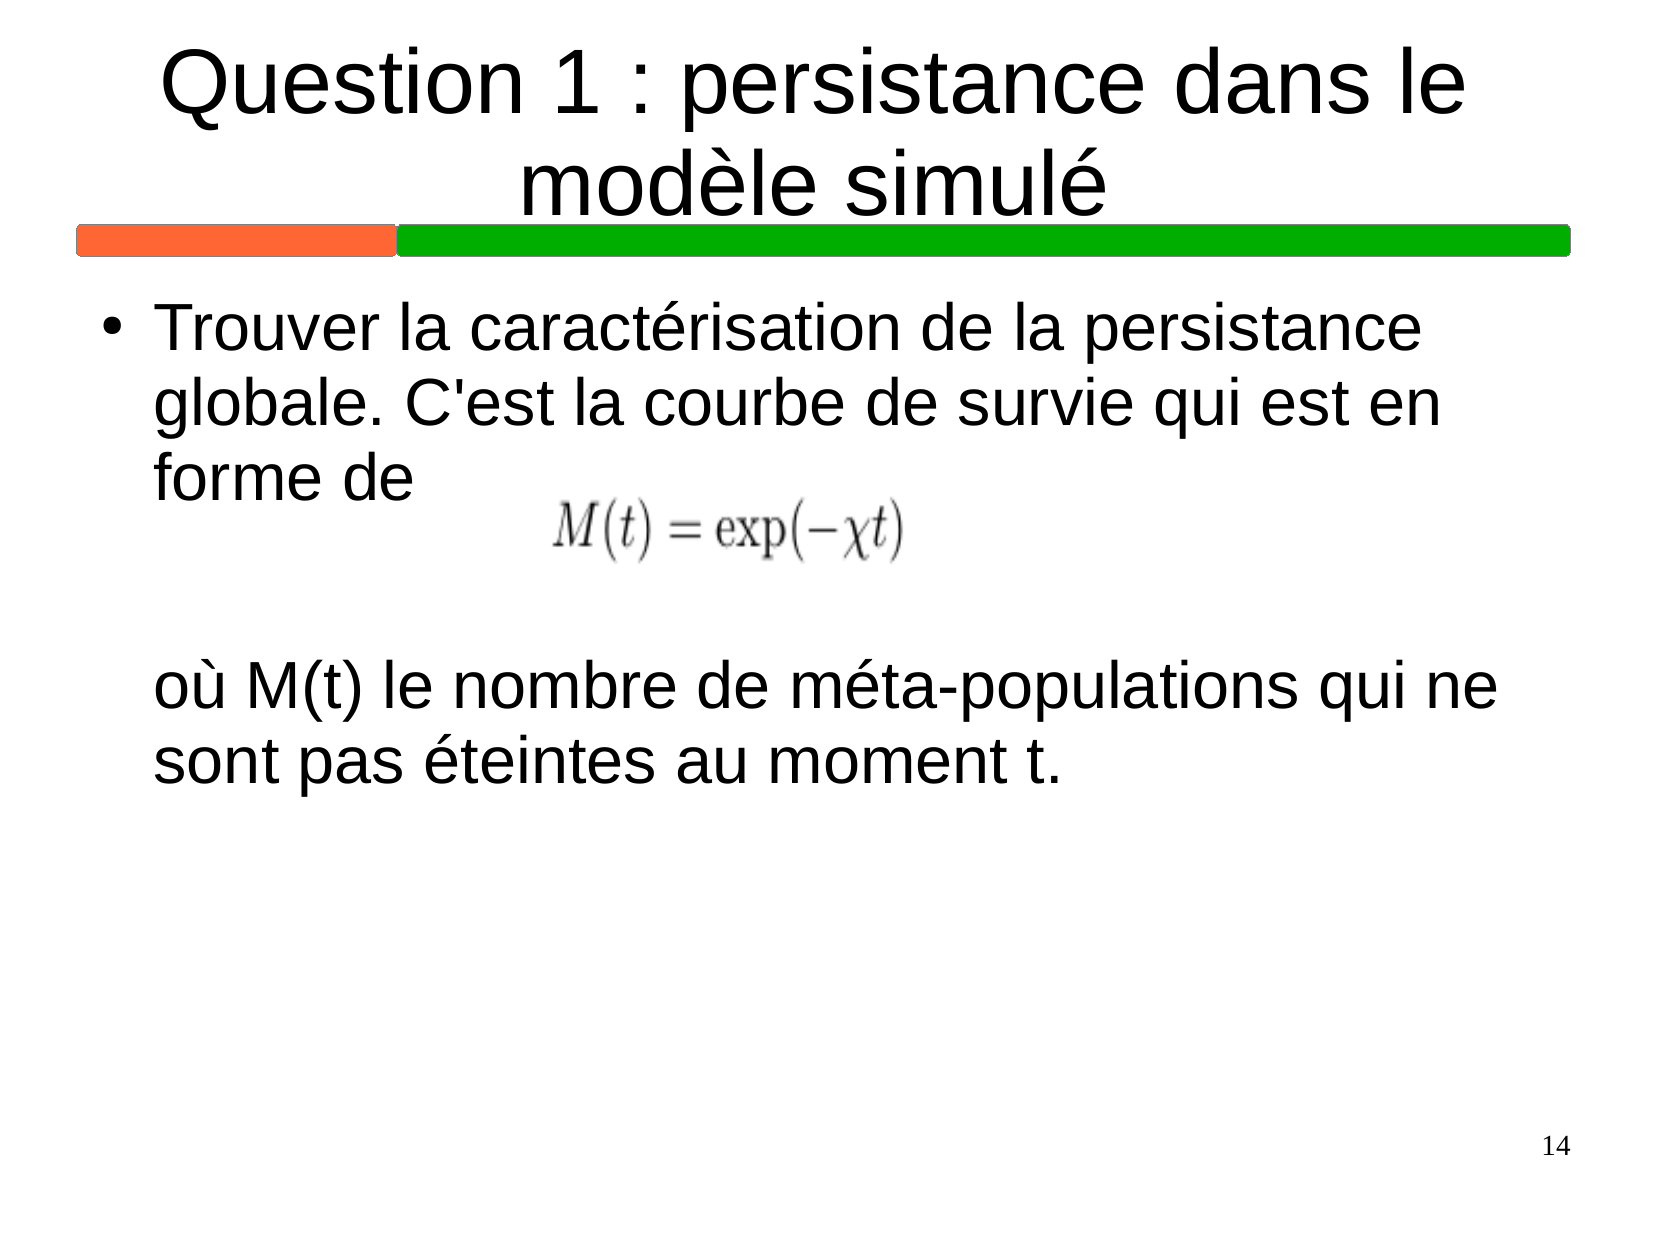

# Question 1 : persistance dans le modèle simulé
Trouver la caractérisation de la persistance globale. C'est la courbe de survie qui est en forme de
où M(t) le nombre de méta-populations qui ne sont pas éteintes au moment t.
14